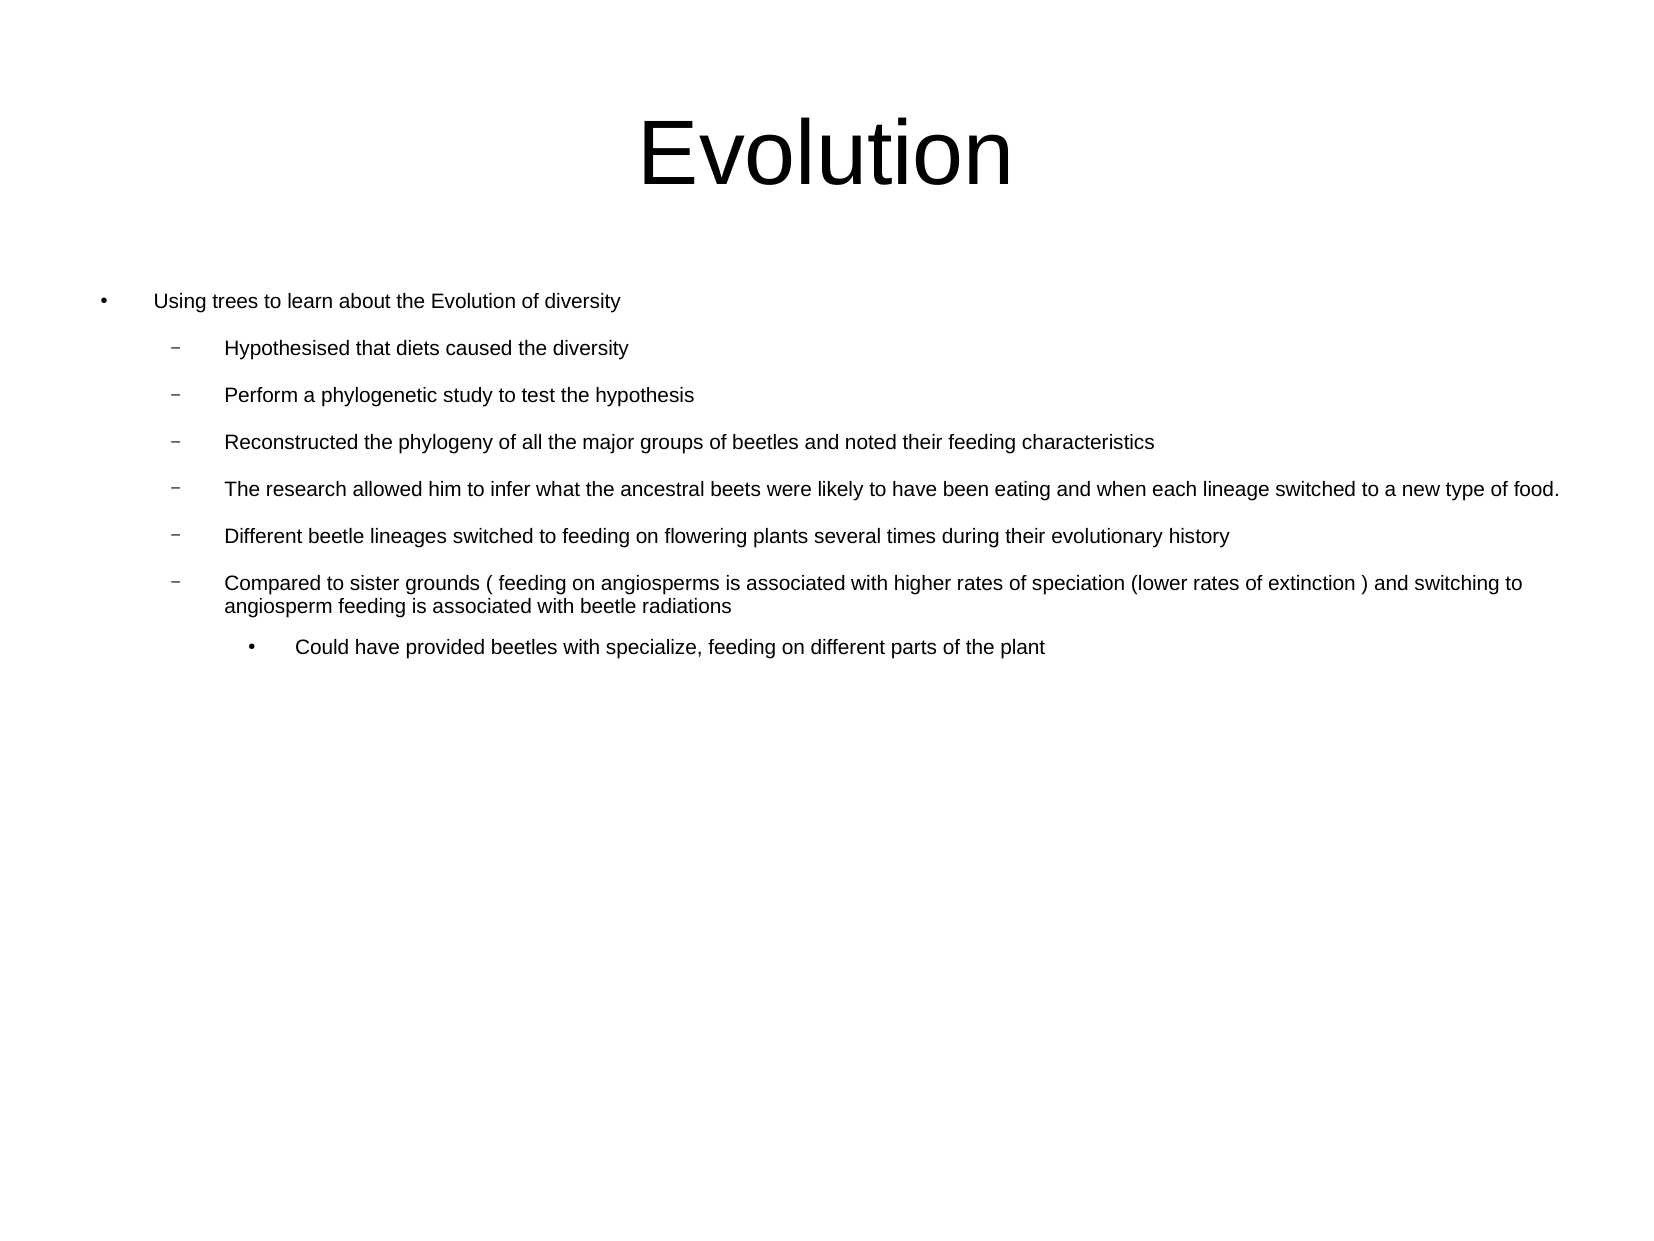

# Evolution
Using trees to learn about the Evolution of diversity
Hypothesised that diets caused the diversity
Perform a phylogenetic study to test the hypothesis
Reconstructed the phylogeny of all the major groups of beetles and noted their feeding characteristics
The research allowed him to infer what the ancestral beets were likely to have been eating and when each lineage switched to a new type of food.
Different beetle lineages switched to feeding on flowering plants several times during their evolutionary history
Compared to sister grounds ( feeding on angiosperms is associated with higher rates of speciation (lower rates of extinction ) and switching to angiosperm feeding is associated with beetle radiations
Could have provided beetles with specialize, feeding on different parts of the plant